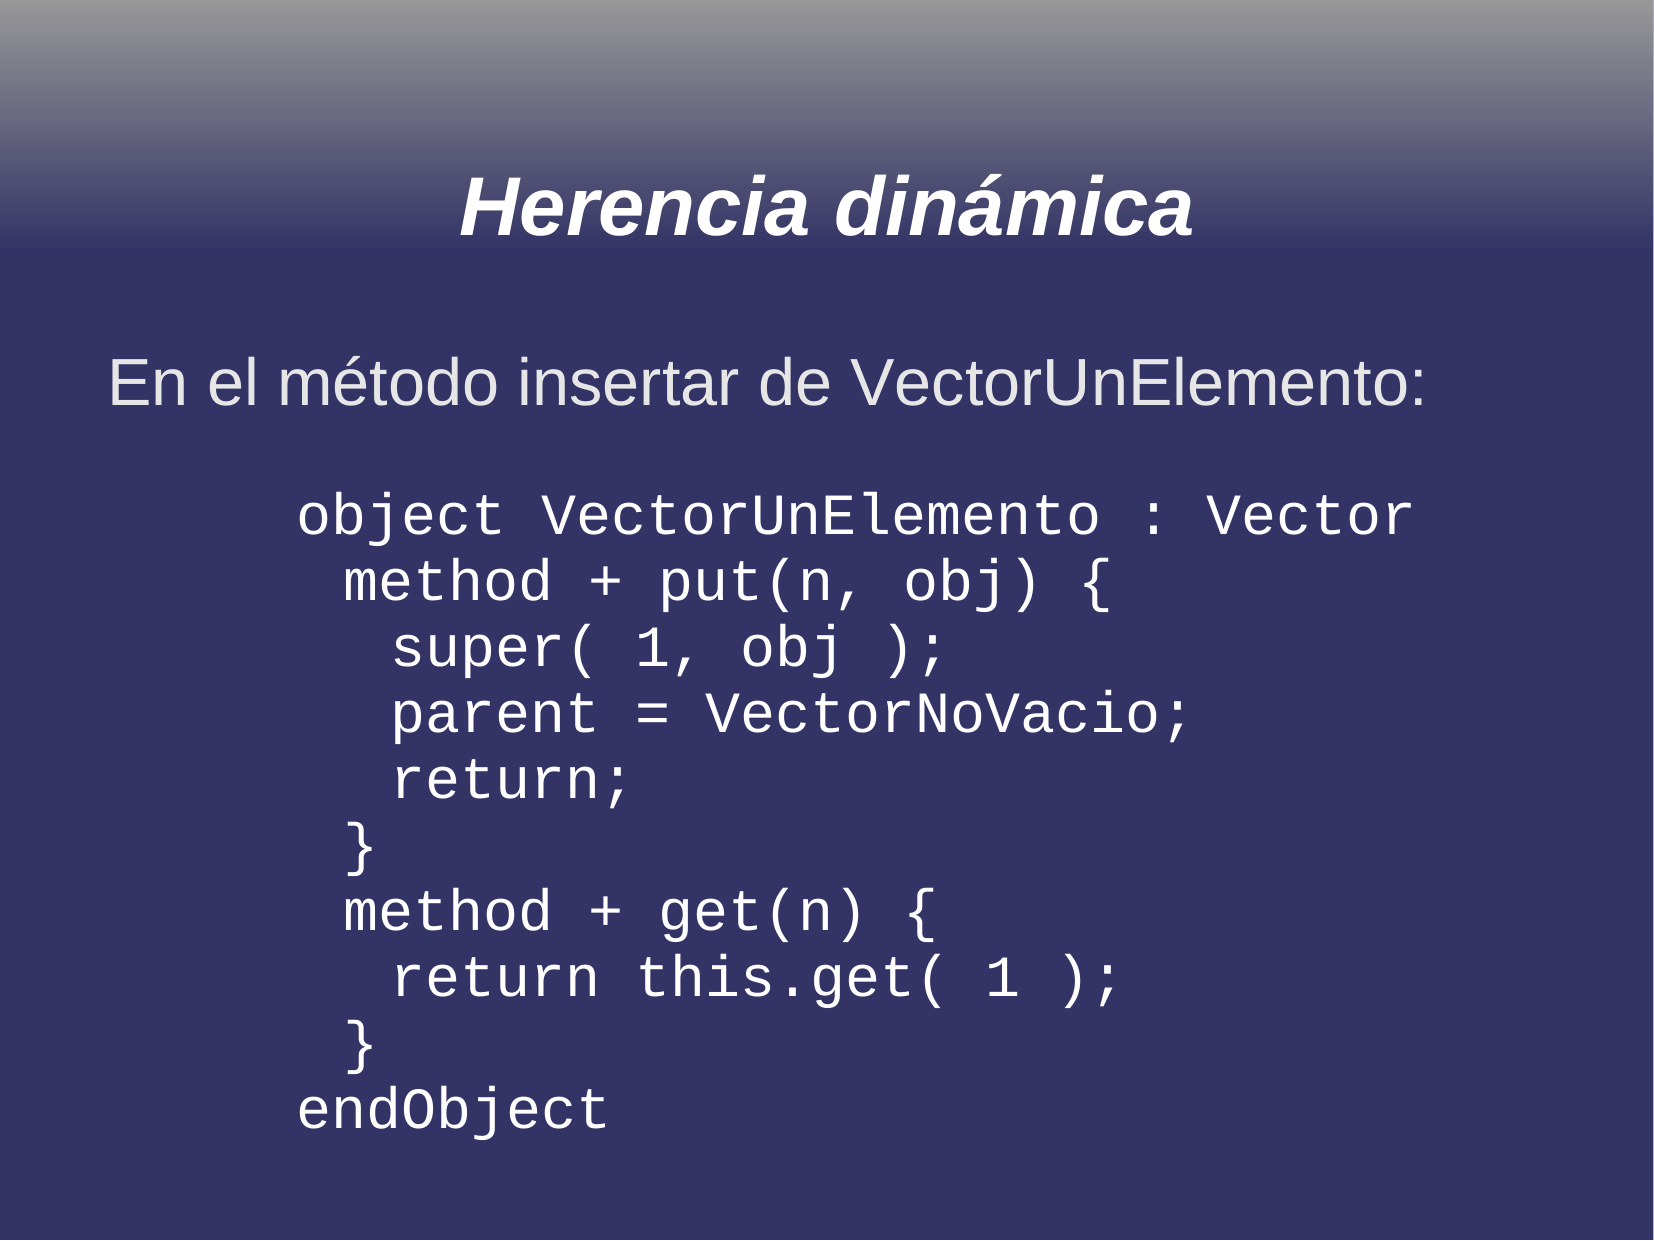

# Herencia dinámica
En el método insertar de VectorUnElemento:
object VectorUnElemento : Vector
method + put(n, obj) {
super( 1, obj );
parent = VectorNoVacio;
return;
}
method + get(n) {
return this.get( 1 );
}
endObject